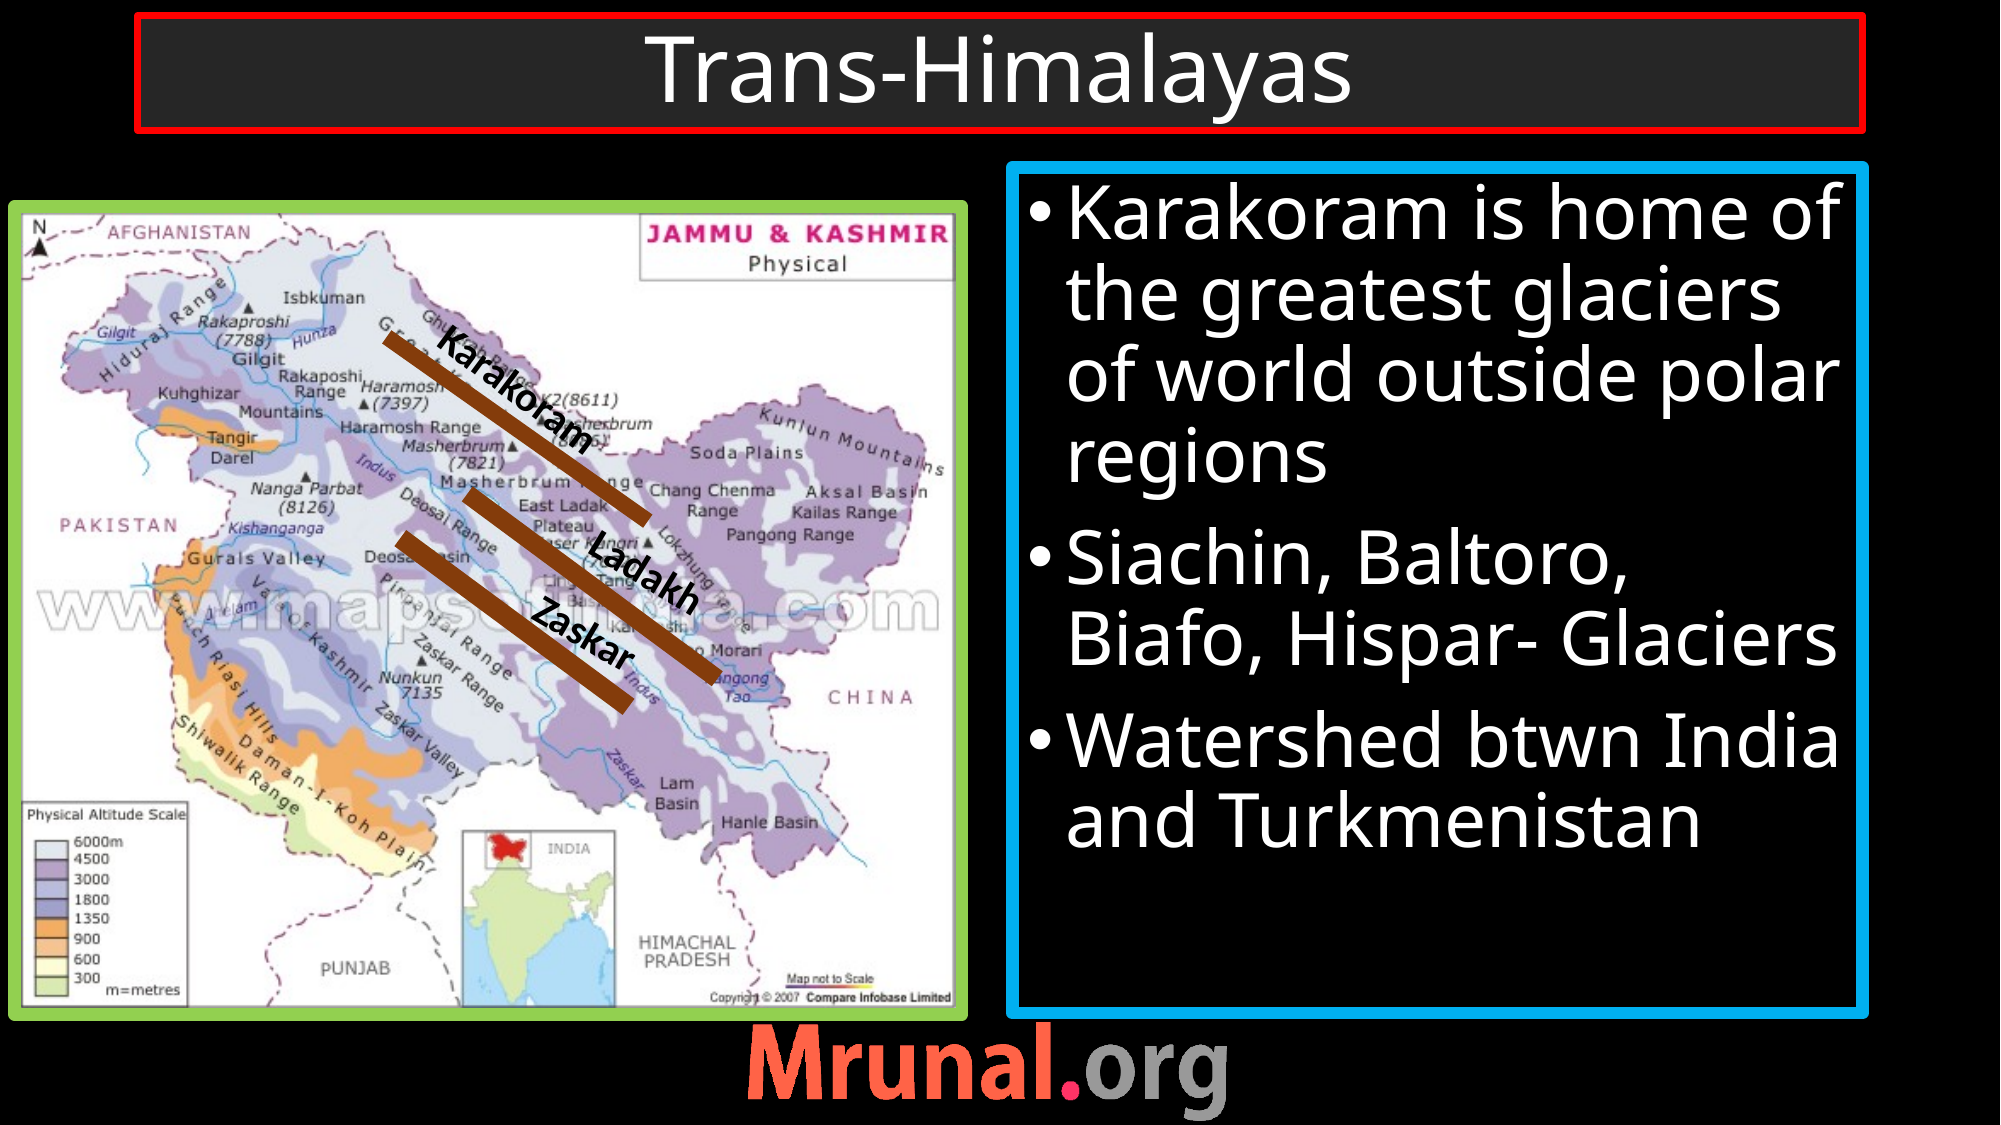

Trans-Himalayas
# Karakoram is home of the greatest glaciers of world outside polar regions
Siachin, Baltoro, Biafo, Hispar- Glaciers
Watershed btwn India and Turkmenistan
Karakoram
Ladakh
Zaskar